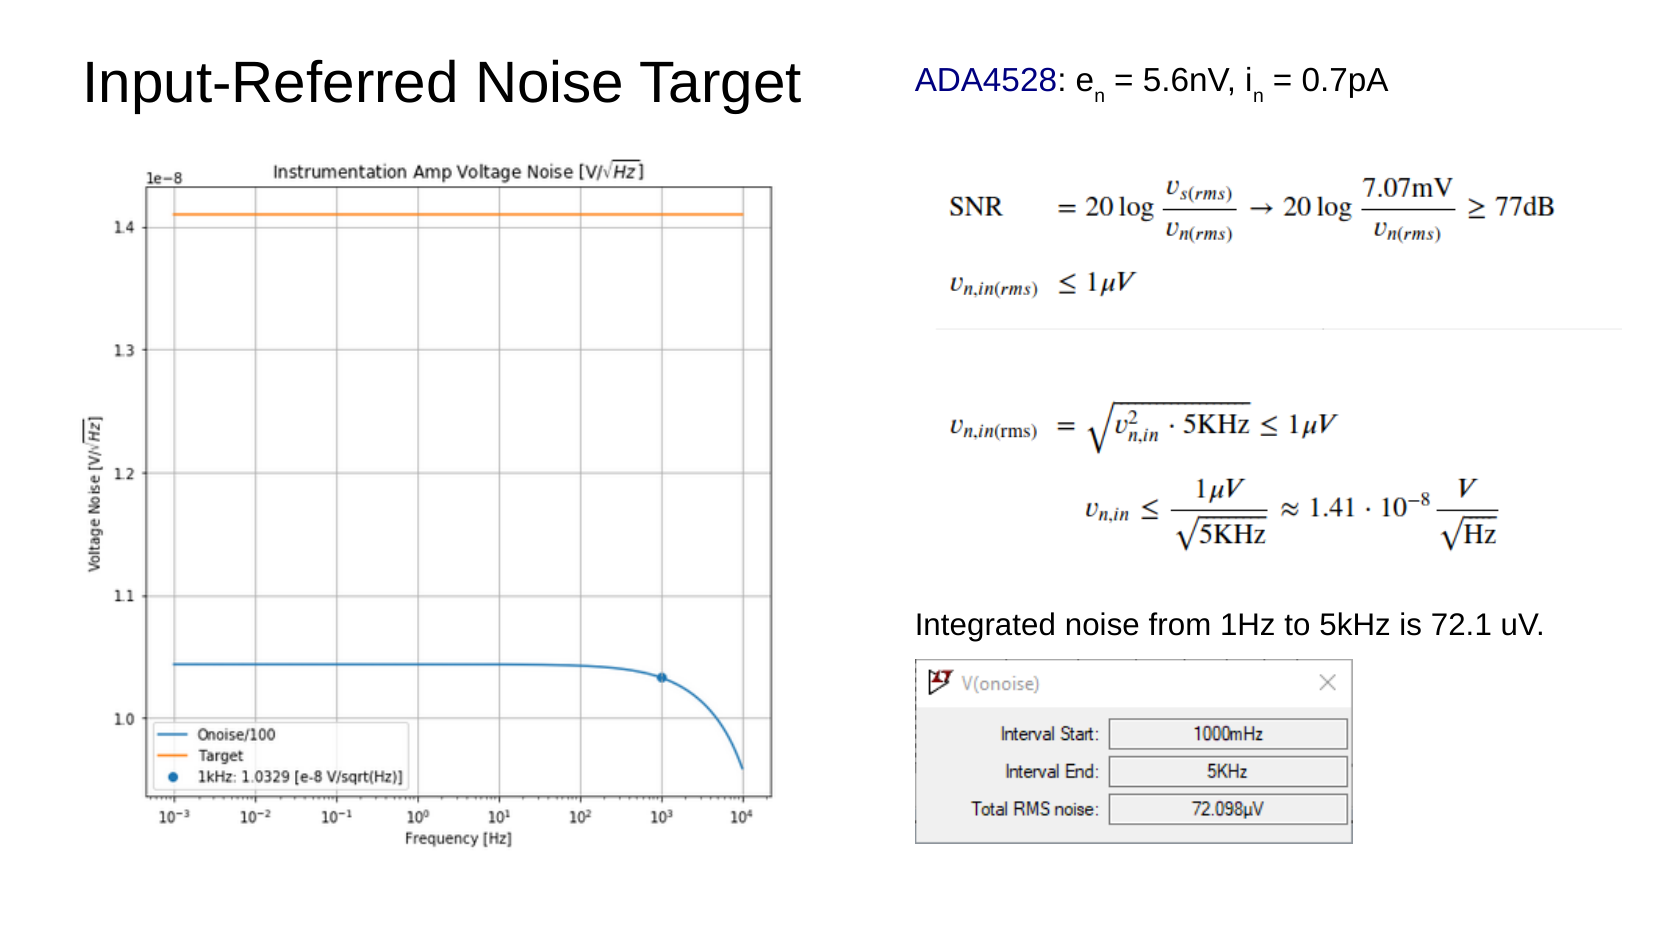

# Input-Referred Noise Target
ADA4528: en = 5.6nV, in = 0.7pA
Integrated noise from 1Hz to 5kHz is 72.1 uV.